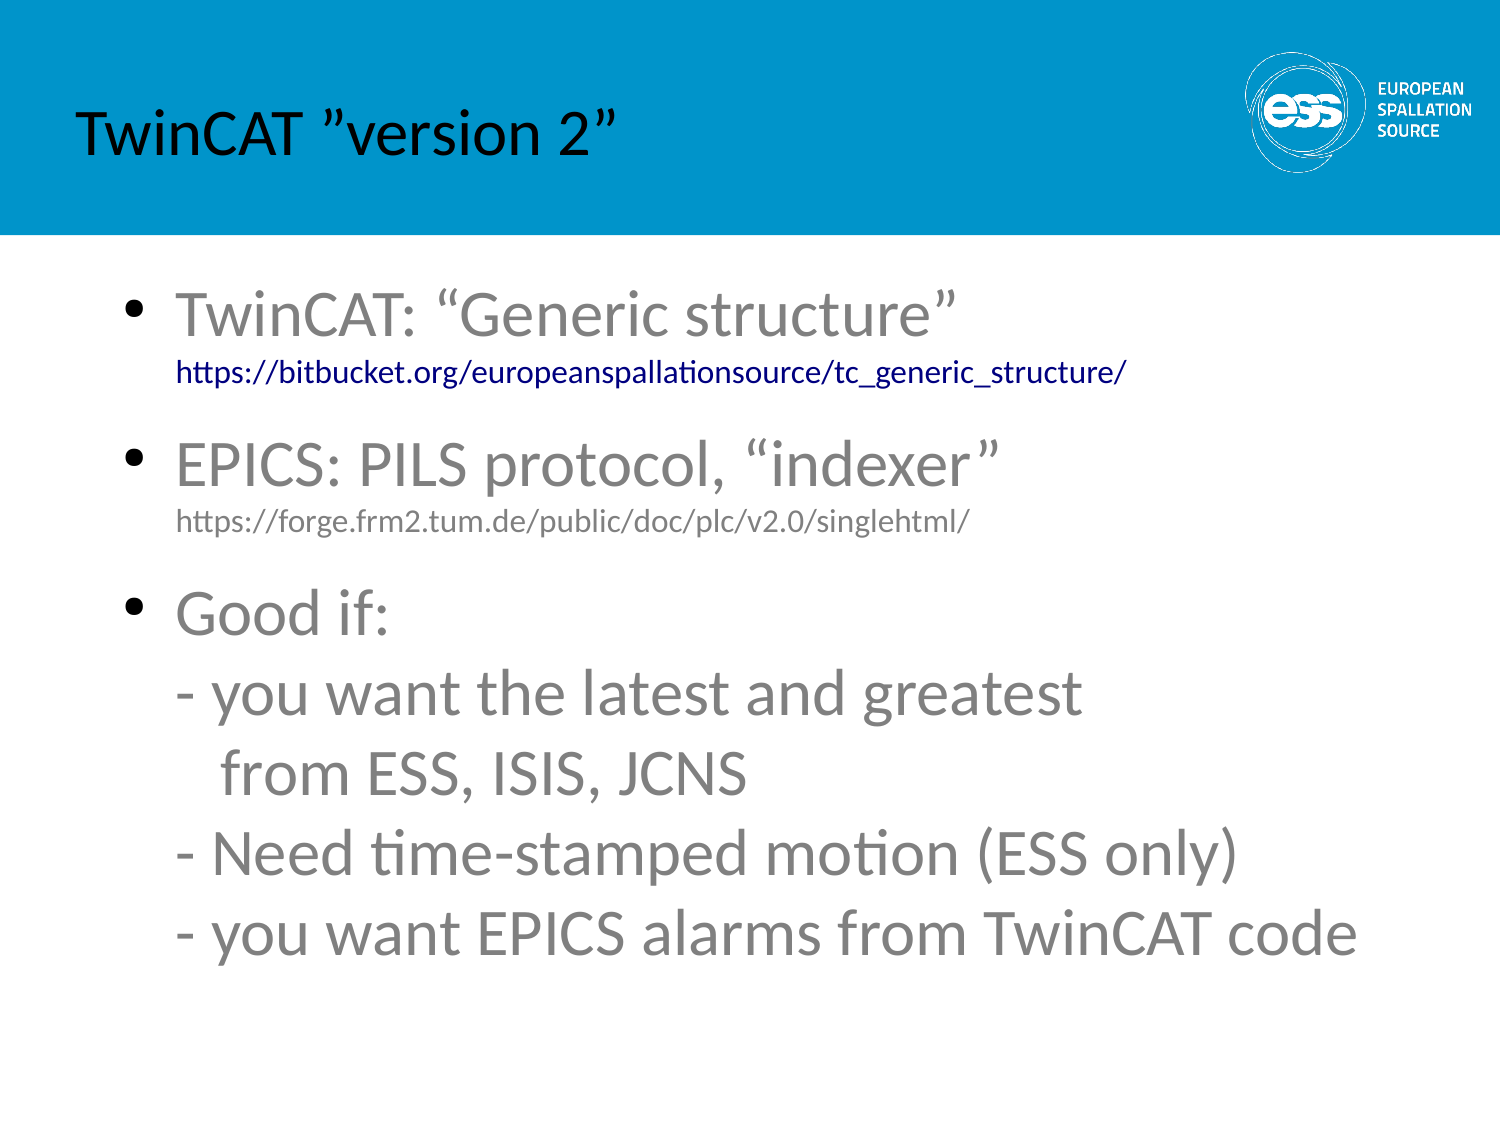

# TwinCAT ”version 2”
TwinCAT: “Generic structure”
https://bitbucket.org/europeanspallationsource/tc_generic_structure/
EPICS: PILS protocol, “indexer”
https://forge.frm2.tum.de/public/doc/plc/v2.0/singlehtml/
Good if:
- you want the latest and greatest
 from ESS, ISIS, JCNS
- Need time-stamped motion (ESS only)
- you want EPICS alarms from TwinCAT code